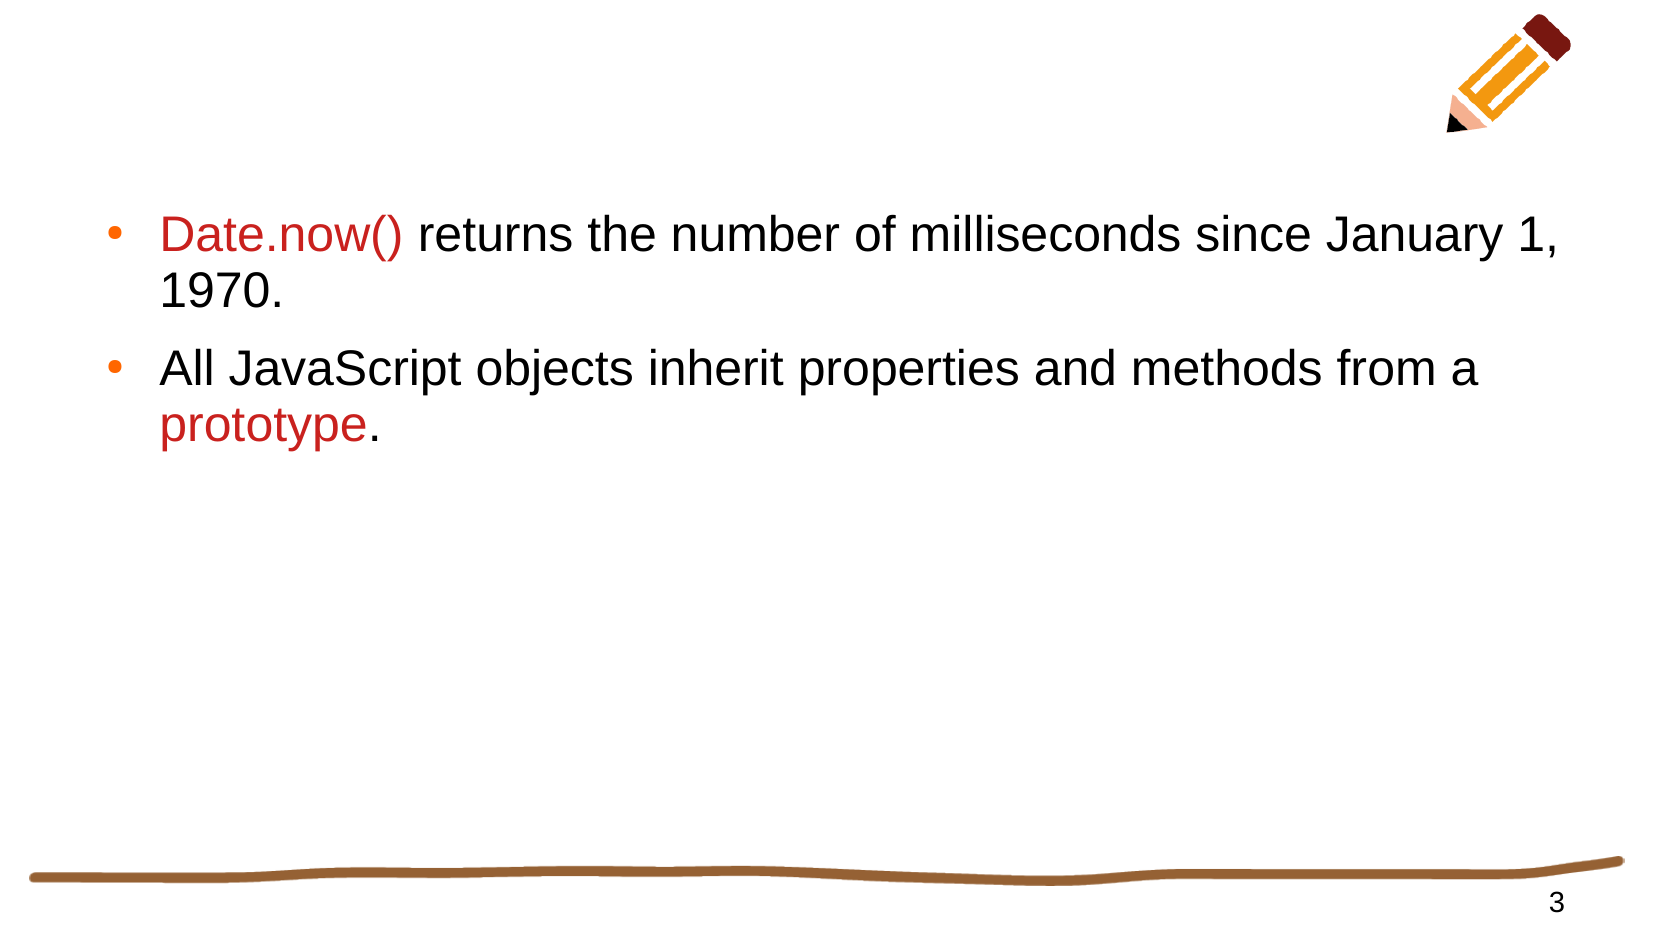

#
Date.now() returns the number of milliseconds since January 1, 1970.
All JavaScript objects inherit properties and methods from a prototype.
3